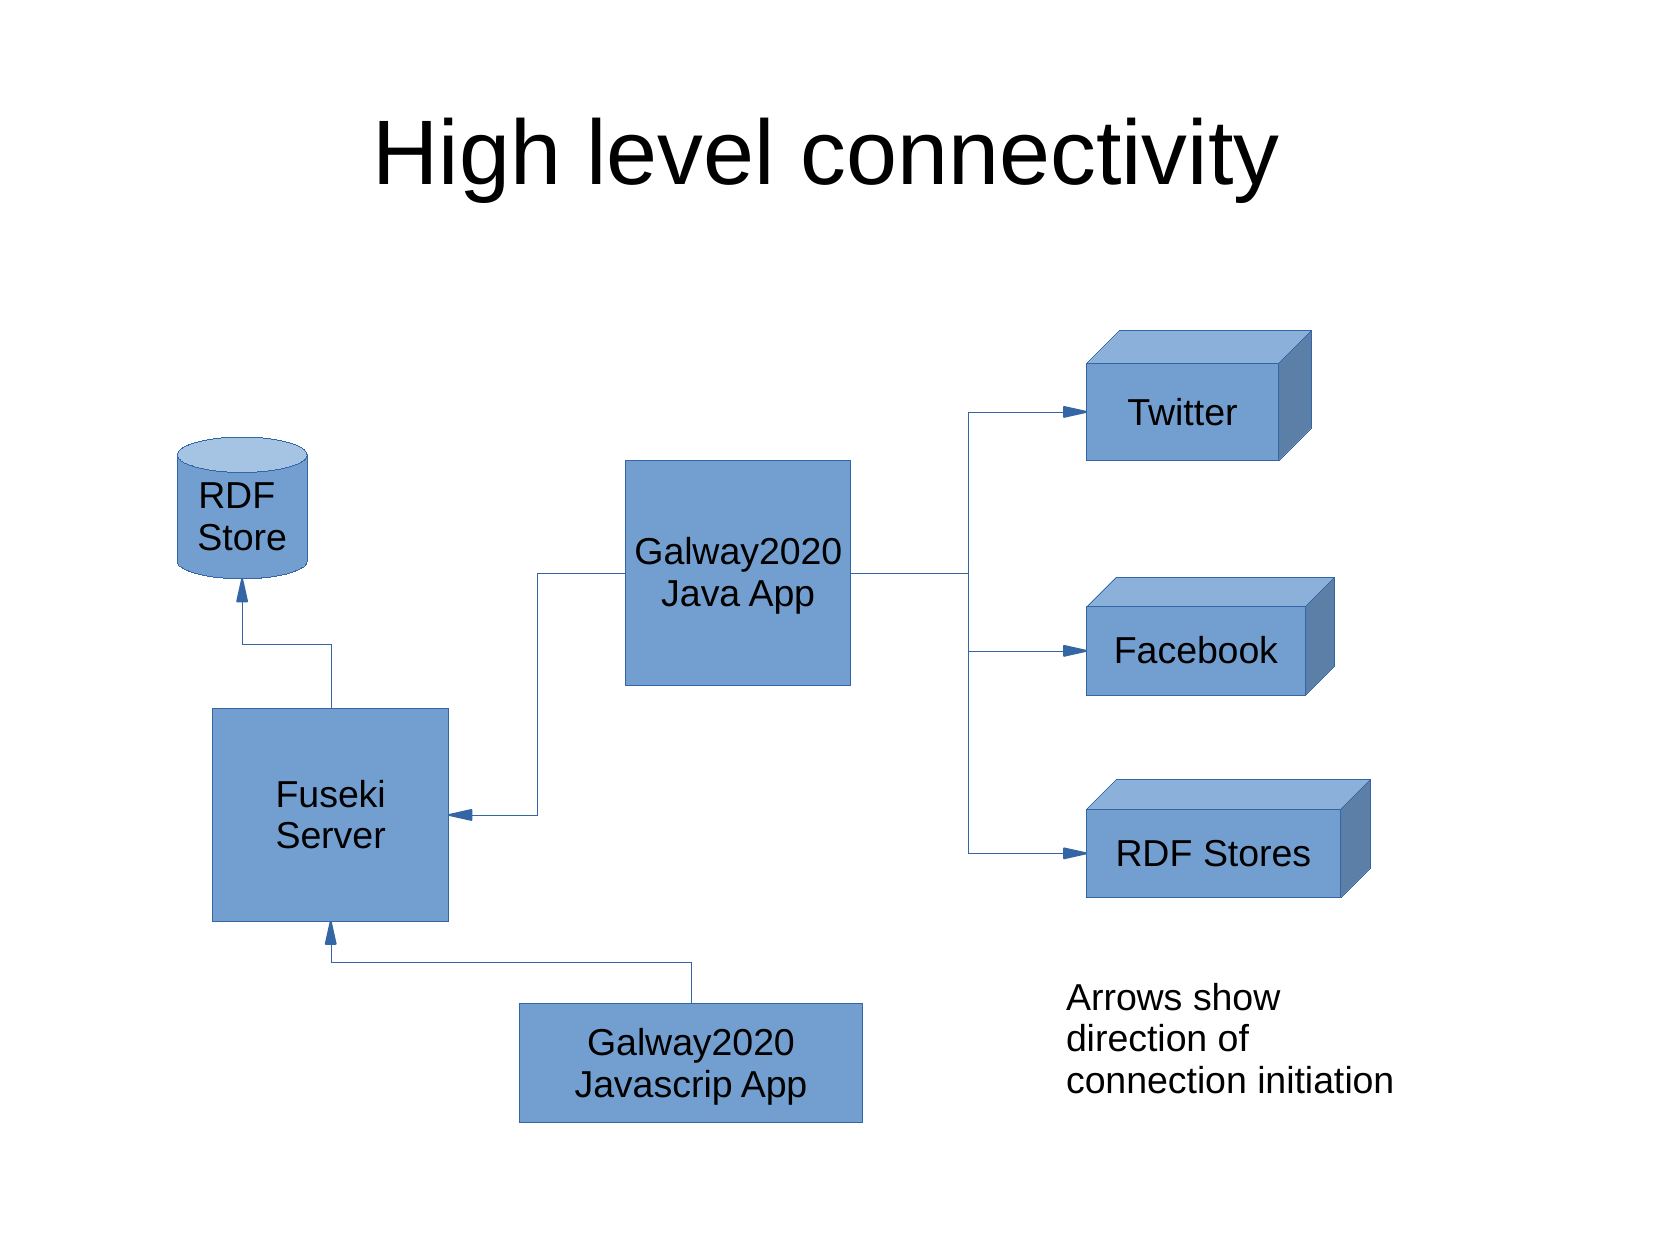

# High level connectivity
Twitter
RDF
Store
Galway2020
Java App
Facebook
Fuseki
Server
RDF Stores
Arrows show direction of connection initiation
Galway2020
Javascrip App